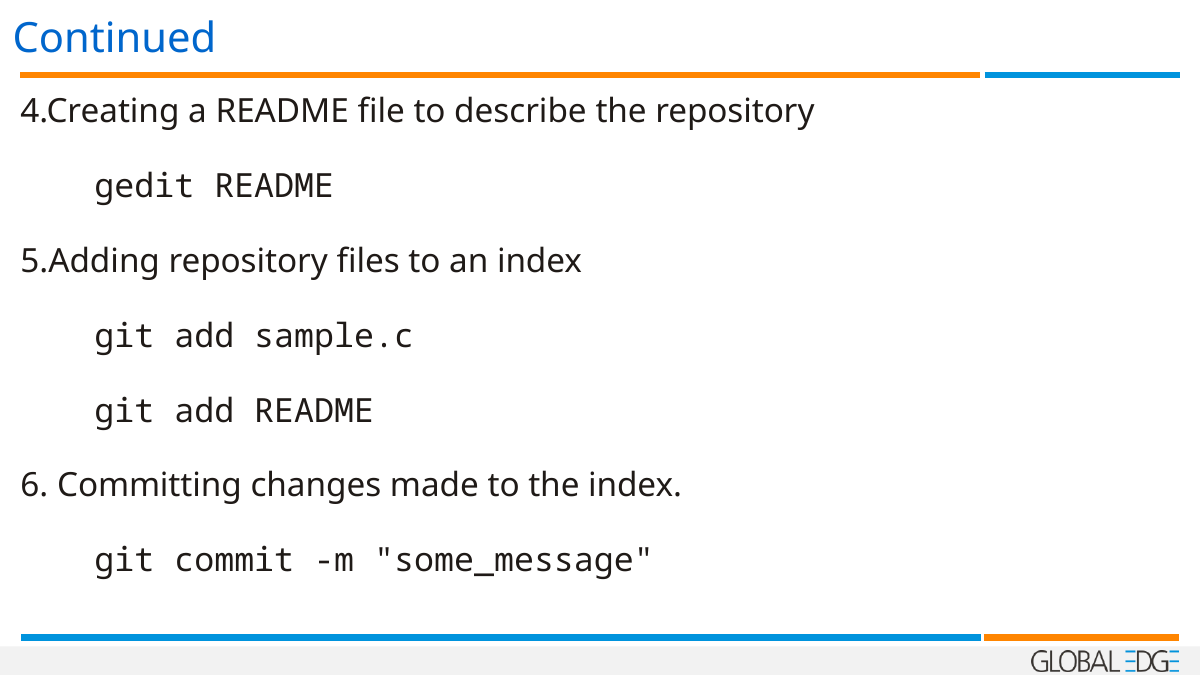

# Continued
4.Creating a README file to describe the repository
 	gedit README
5.Adding repository files to an index
 	git add sample.c
 	git add README
6. Committing changes made to the index.
 	git commit -m "some_message"